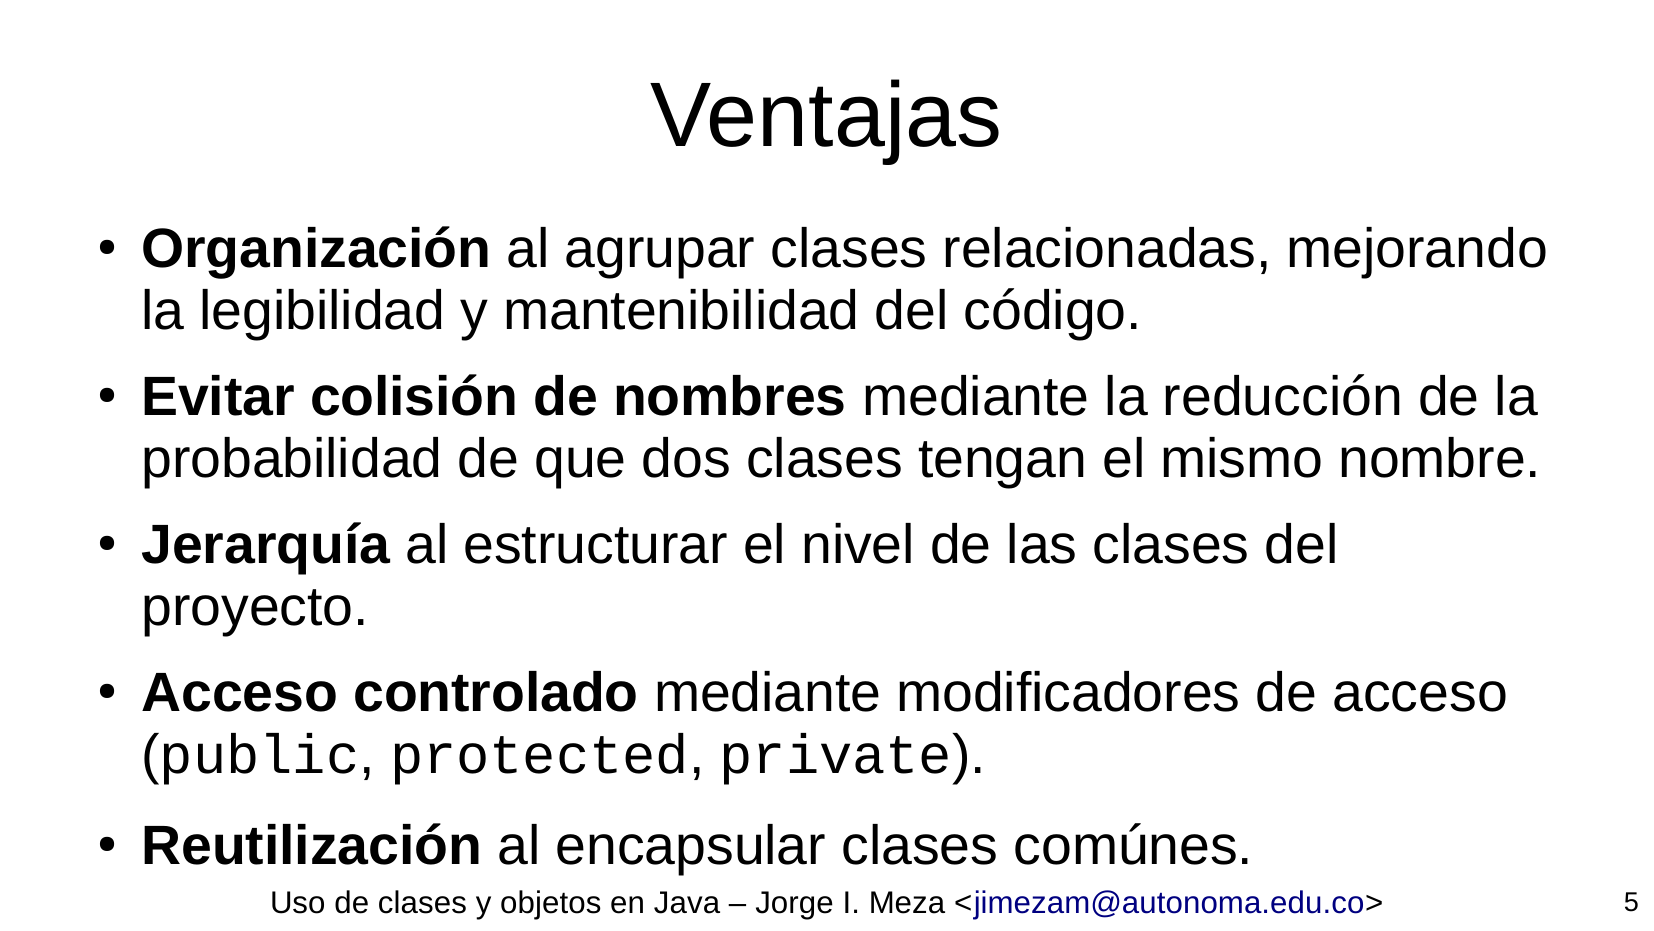

# Ventajas
Organización al agrupar clases relacionadas, mejorando la legibilidad y mantenibilidad del código.
Evitar colisión de nombres mediante la reducción de la probabilidad de que dos clases tengan el mismo nombre.
Jerarquía al estructurar el nivel de las clases del proyecto.
Acceso controlado mediante modificadores de acceso (public, protected, private).
Reutilización al encapsular clases comúnes.